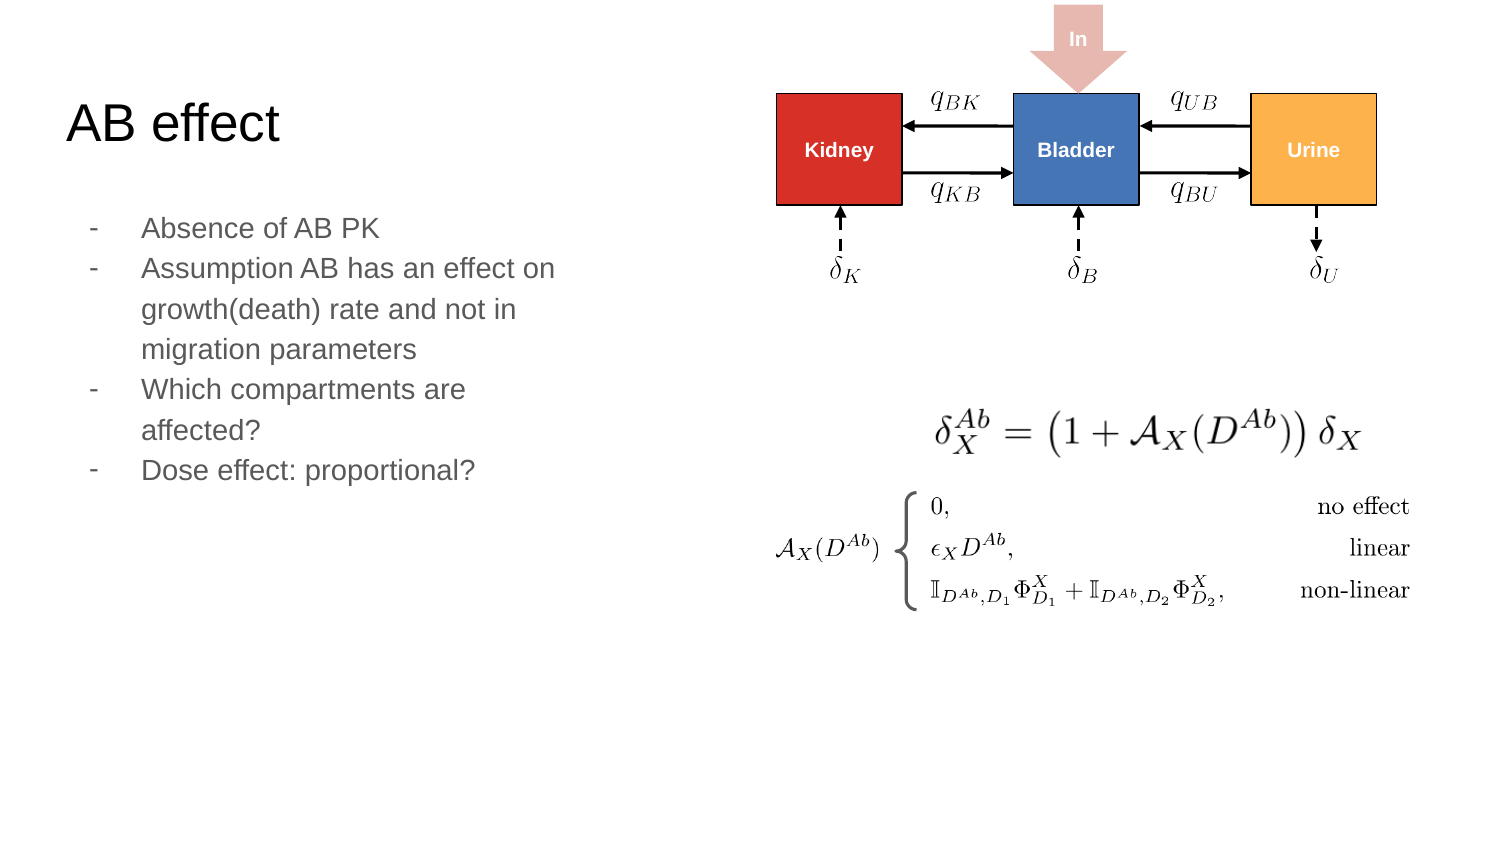

In
# AB effect
Urine
Kidney
Bladder
Absence of AB PK
Assumption AB has an effect on growth(death) rate and not in migration parameters
Which compartments are affected?
Dose effect: proportional?